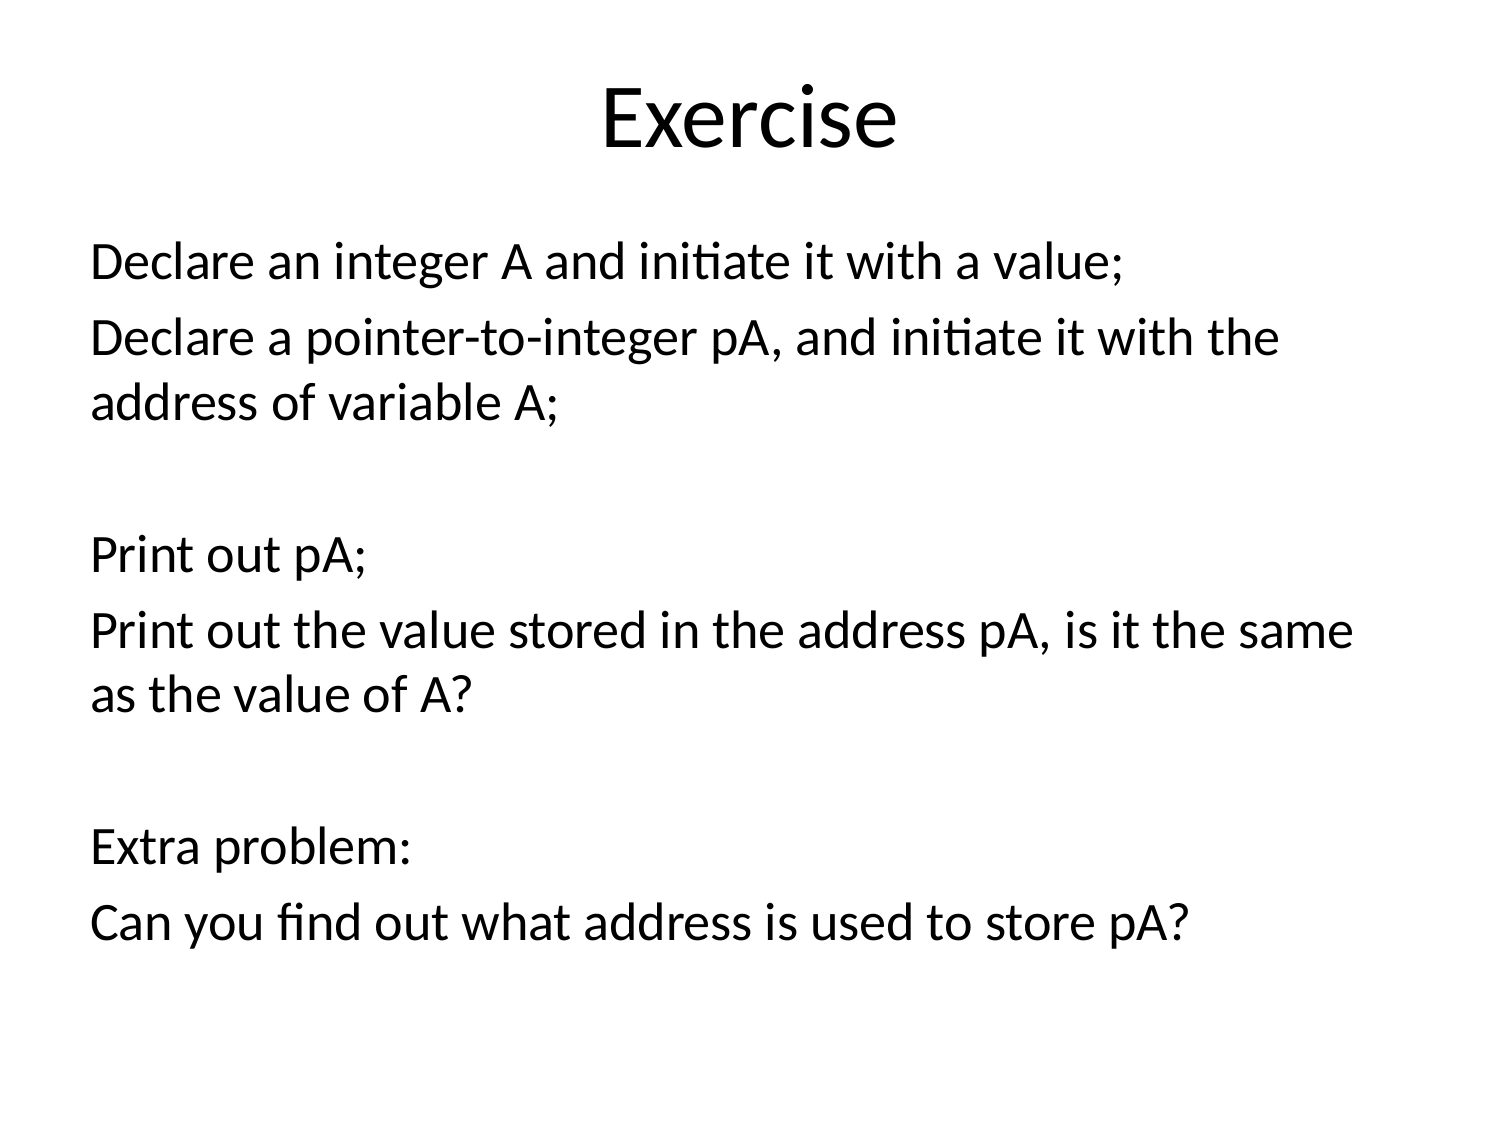

# Exercise
Declare an integer A and initiate it with a value;
Declare a pointer-to-integer pA, and initiate it with the address of variable A;
Print out pA;
Print out the value stored in the address pA, is it the same as the value of A?
Extra problem:
Can you find out what address is used to store pA?